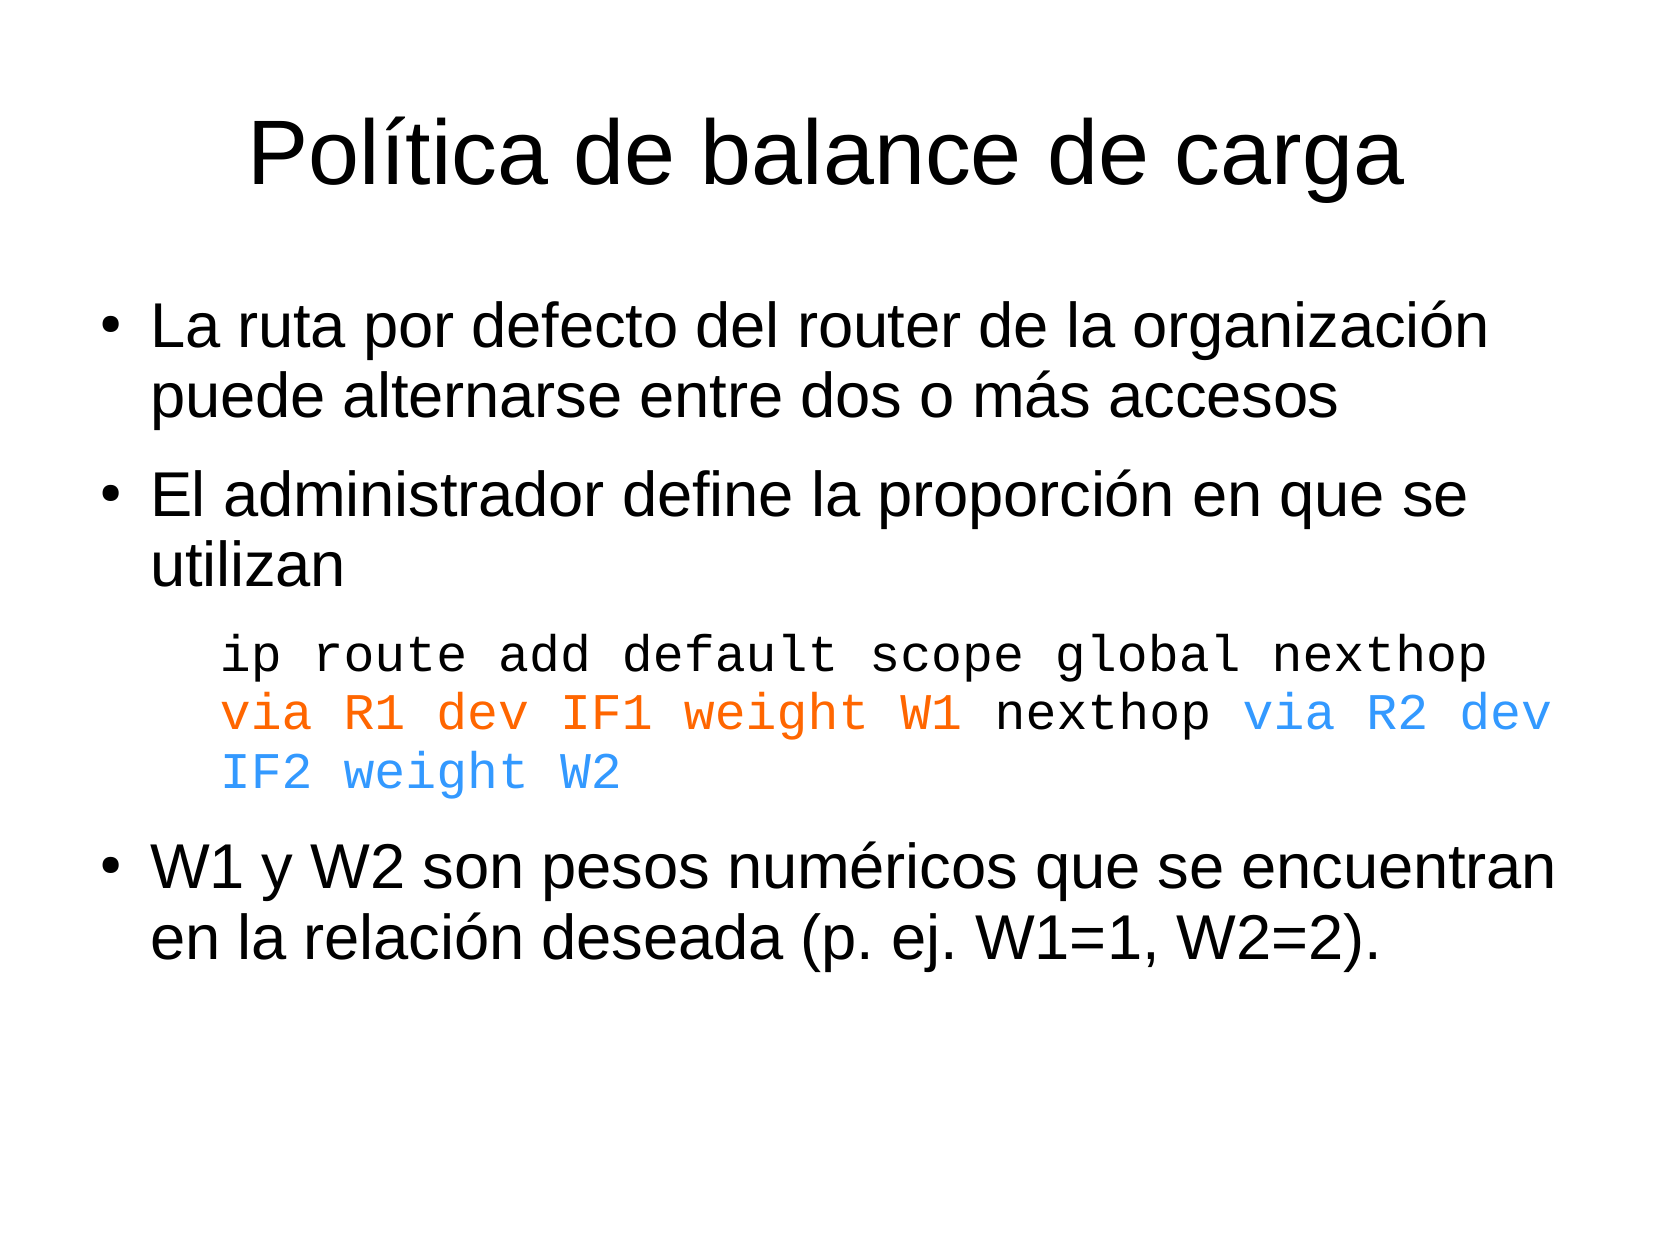

# Política de balance de carga
La ruta por defecto del router de la organización puede alternarse entre dos o más accesos
El administrador define la proporción en que se utilizan
ip route add default scope global nexthop via R1 dev IF1 weight W1 nexthop via R2 dev IF2 weight W2
W1 y W2 son pesos numéricos que se encuentran en la relación deseada (p. ej. W1=1, W2=2).